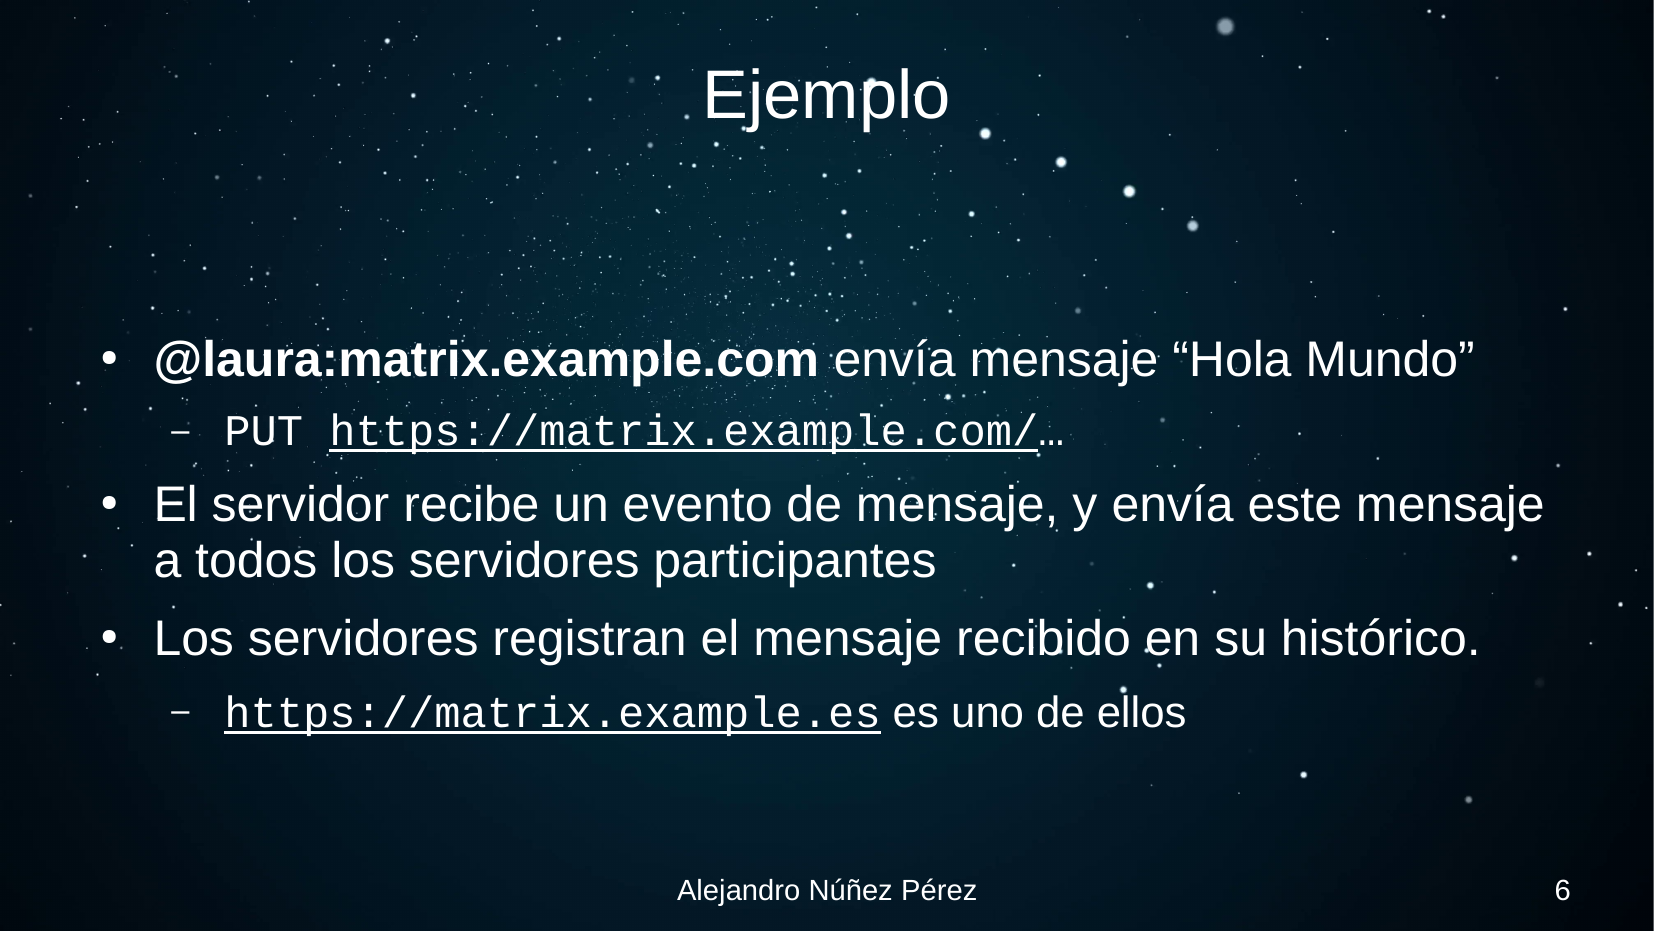

# Ejemplo
@laura:matrix.example.com envía mensaje “Hola Mundo”
PUT https://matrix.example.com/…
El servidor recibe un evento de mensaje, y envía este mensaje a todos los servidores participantes
Los servidores registran el mensaje recibido en su histórico.
https://matrix.example.es es uno de ellos
6